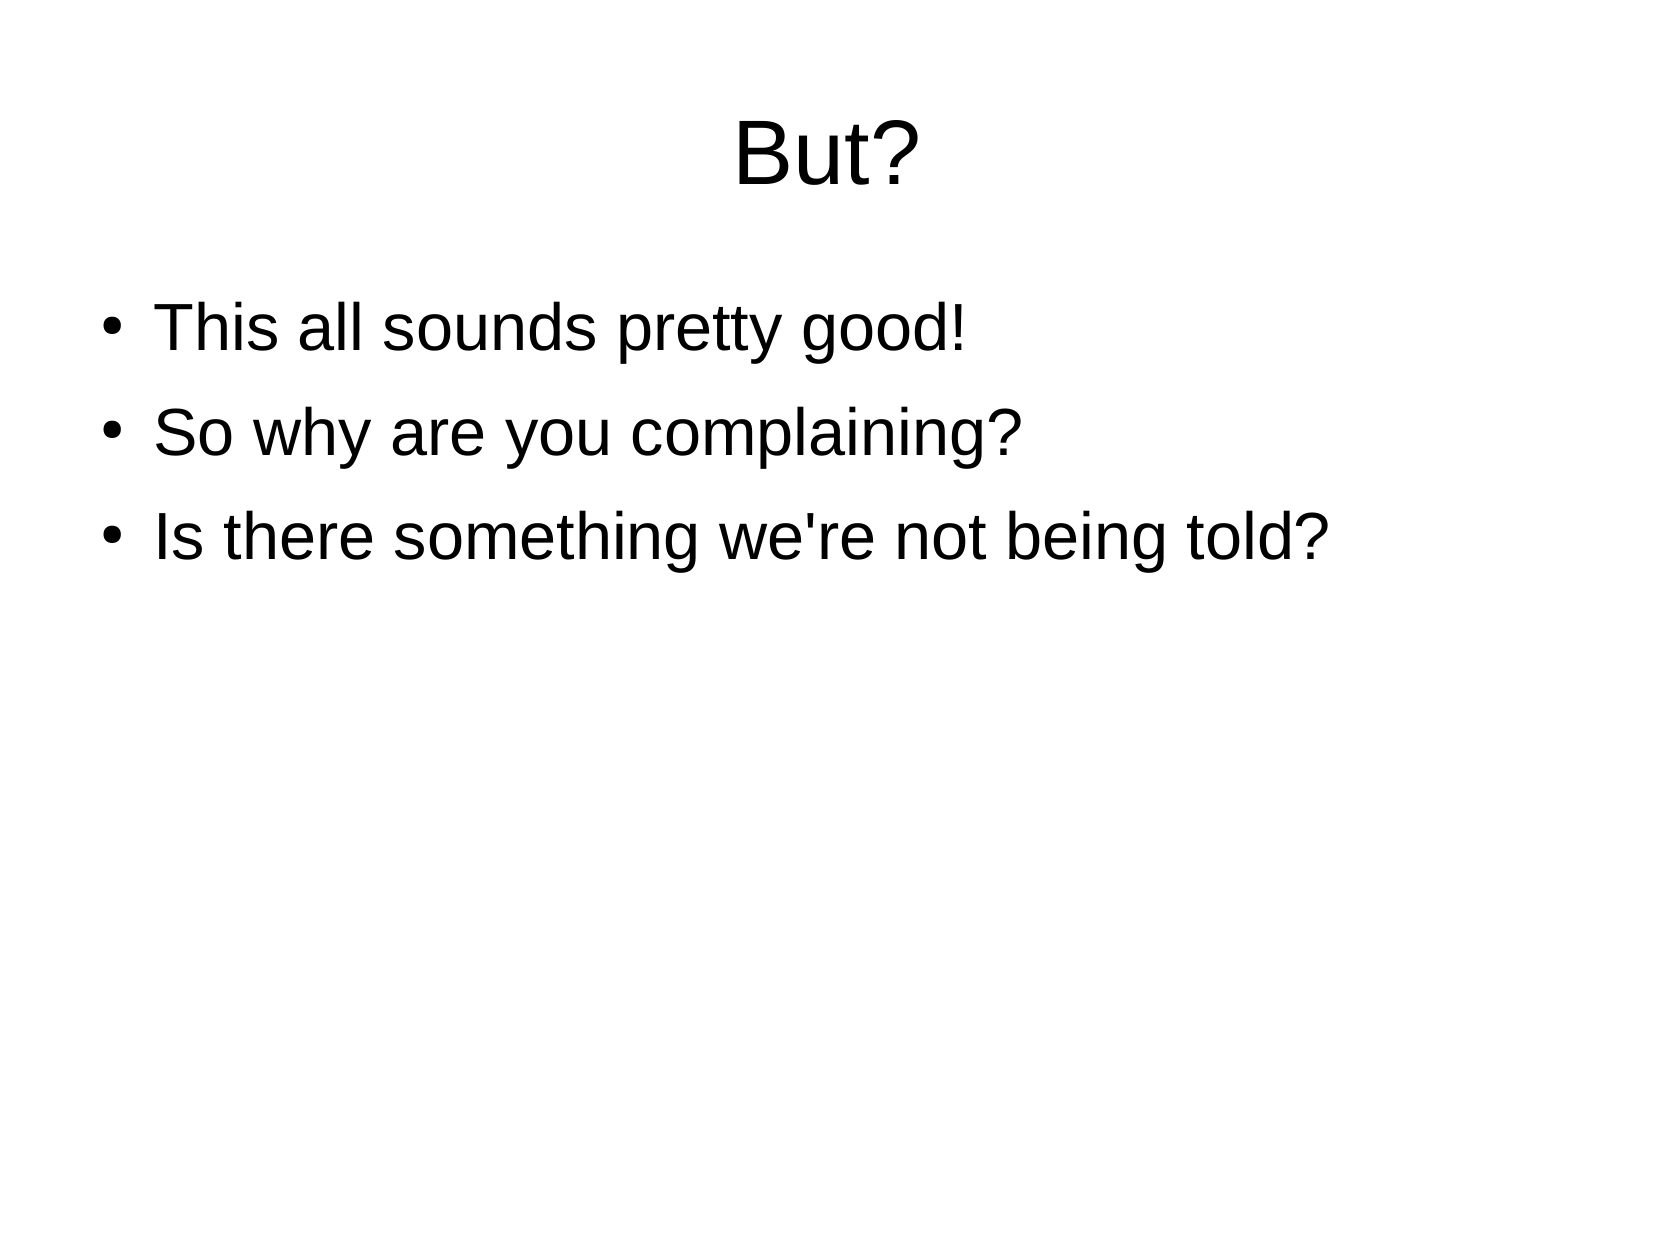

# But?
This all sounds pretty good!
So why are you complaining?
Is there something we're not being told?